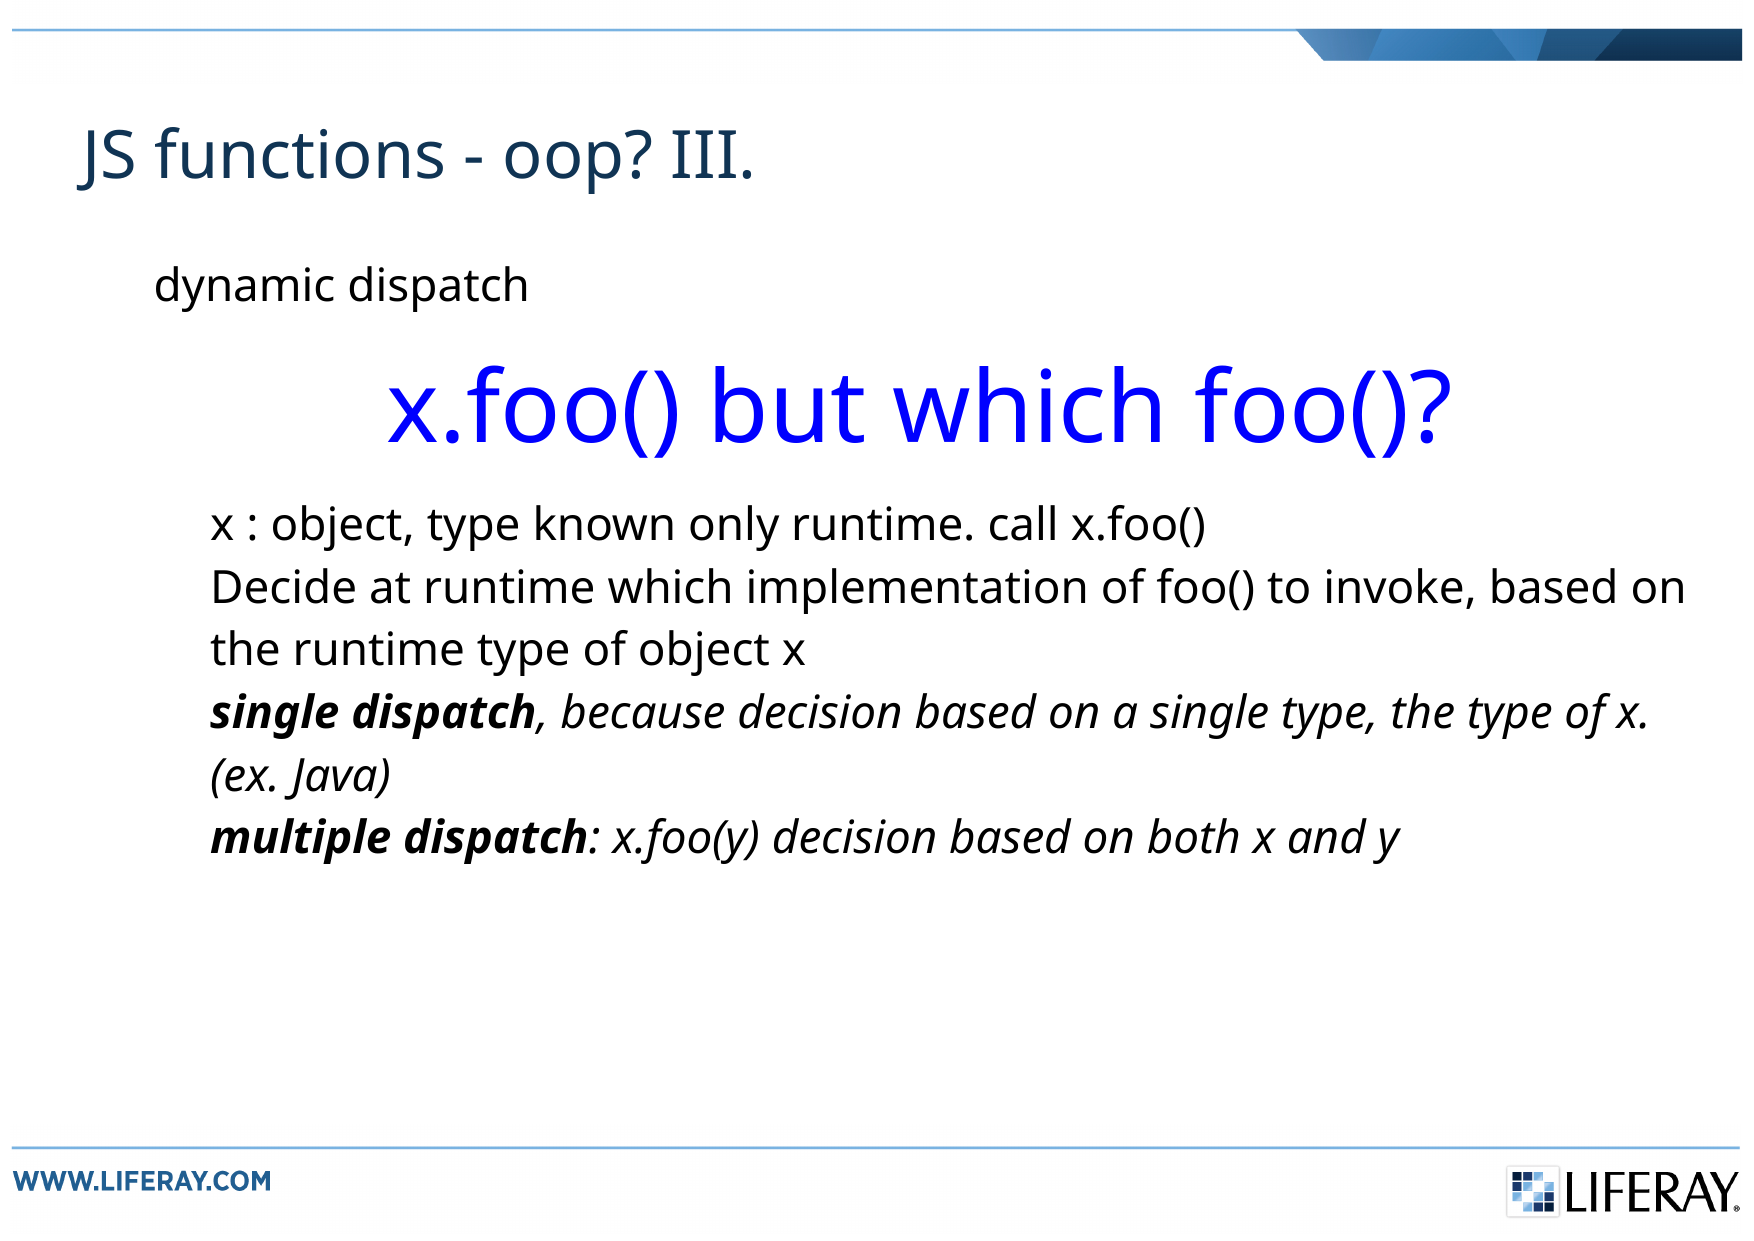

# JS functions - oop? III.
dynamic dispatch
x.foo() but which foo()?
x : object, type known only runtime. call x.foo()
Decide at runtime which implementation of foo() to invoke, based on the runtime type of object x
single dispatch, because decision based on a single type, the type of x. (ex. Java)
multiple dispatch: x.foo(y) decision based on both x and y